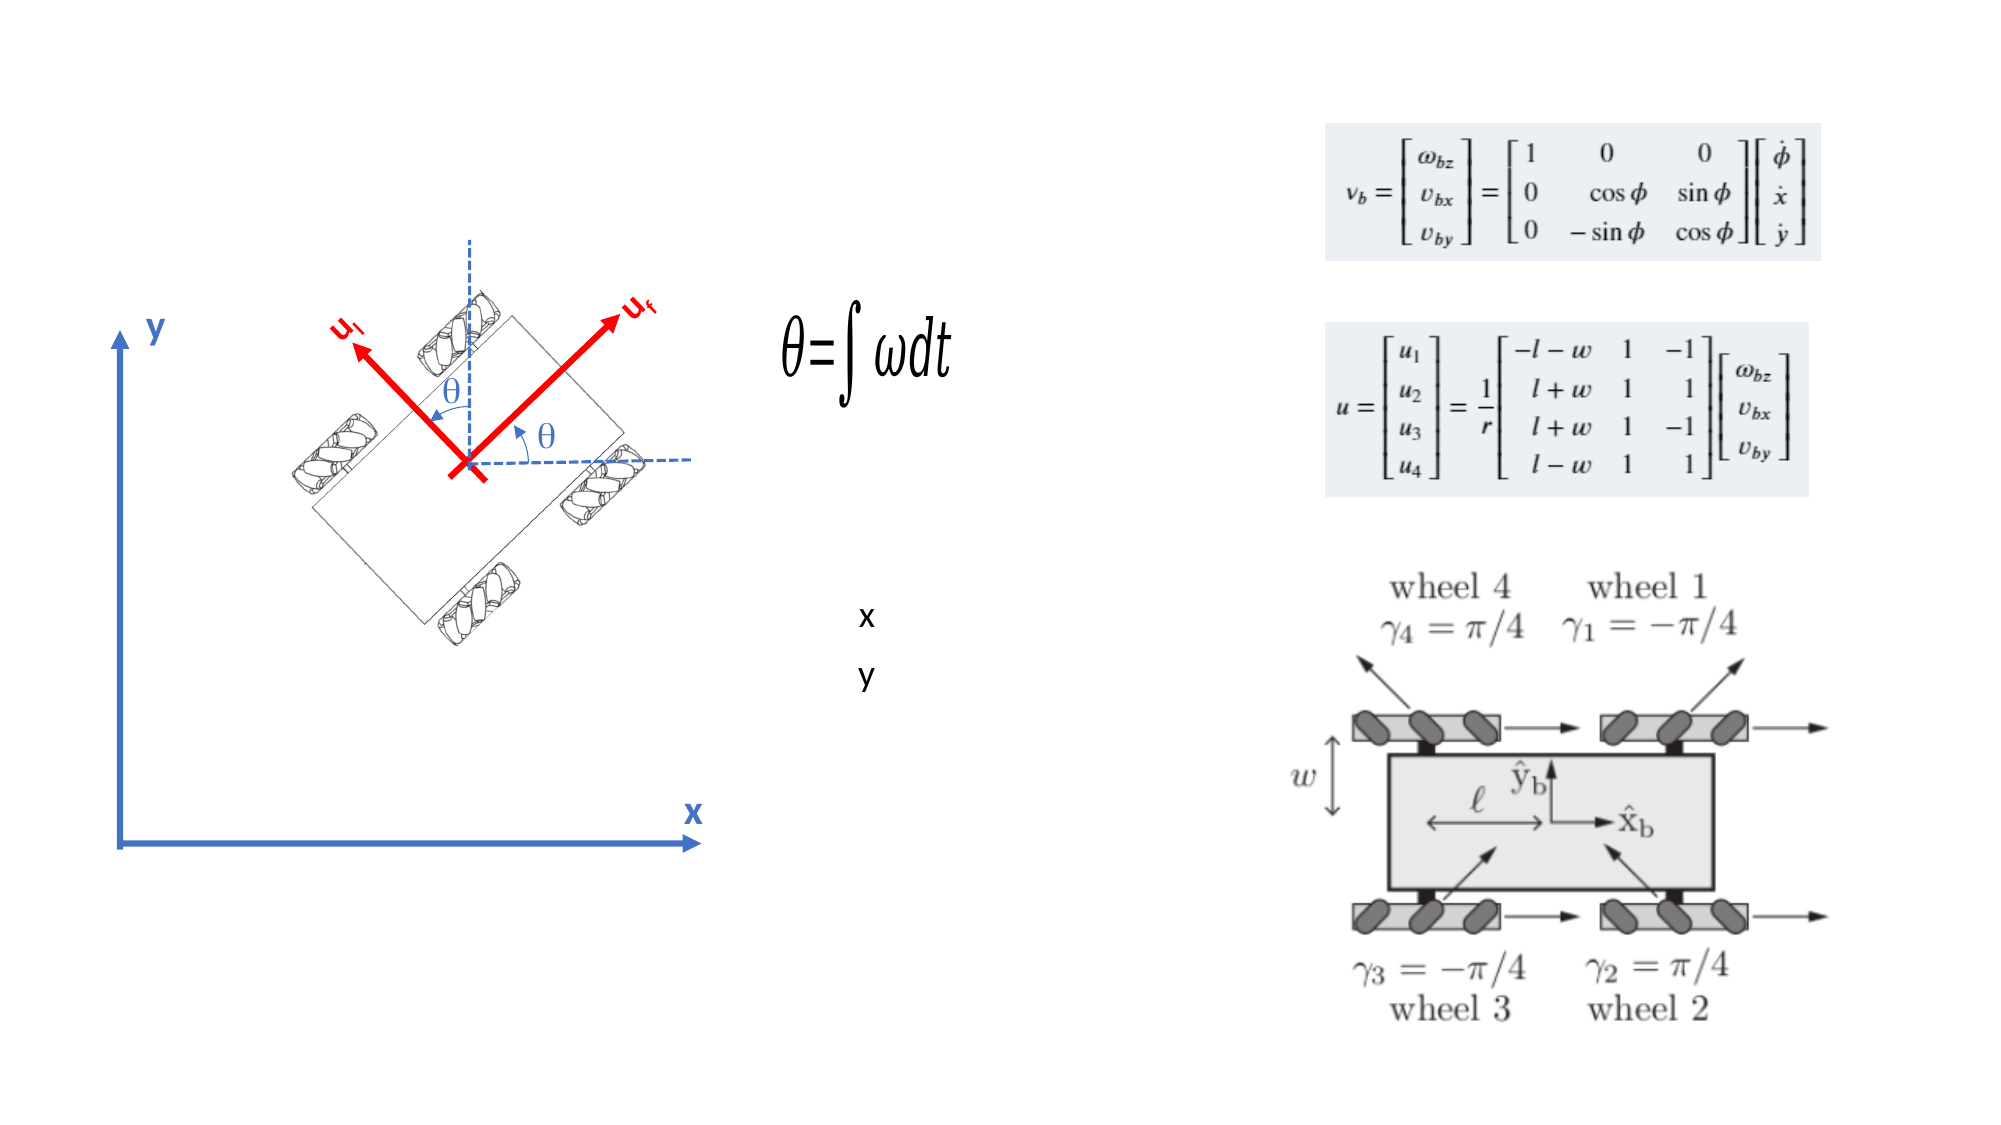

uf
ul
y
q
q
x
y
x